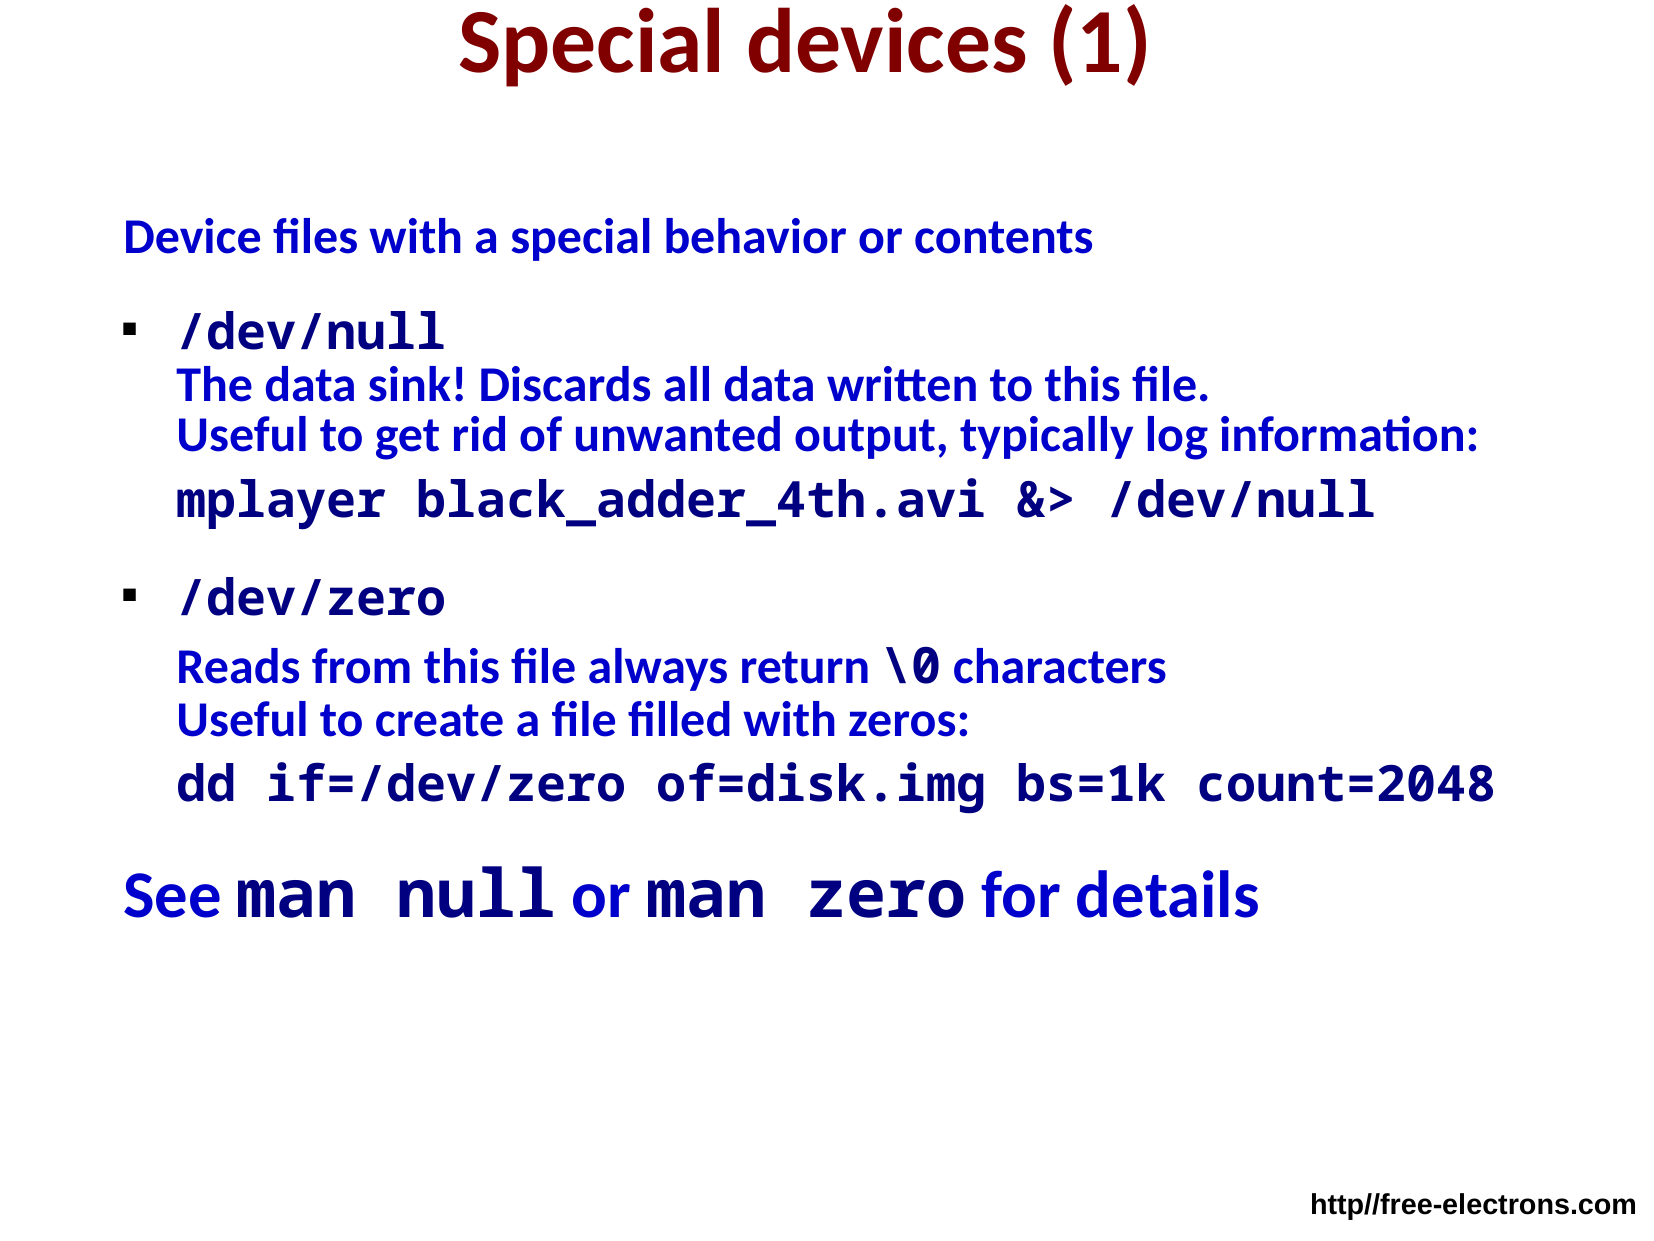

# Special devices (1)
Device files with a special behavior or contents
/dev/null
The data sink! Discards all data written to this file.
Useful to get rid of unwanted output, typically log information:
mplayer black_adder_4th.avi &> /dev/null
/dev/zero
Reads from this file always return \0 characters
Useful to create a file filled with zeros:
dd if=/dev/zero of=disk.img bs=1k count=2048
See man null or man zero for details
 http//free-electrons.com